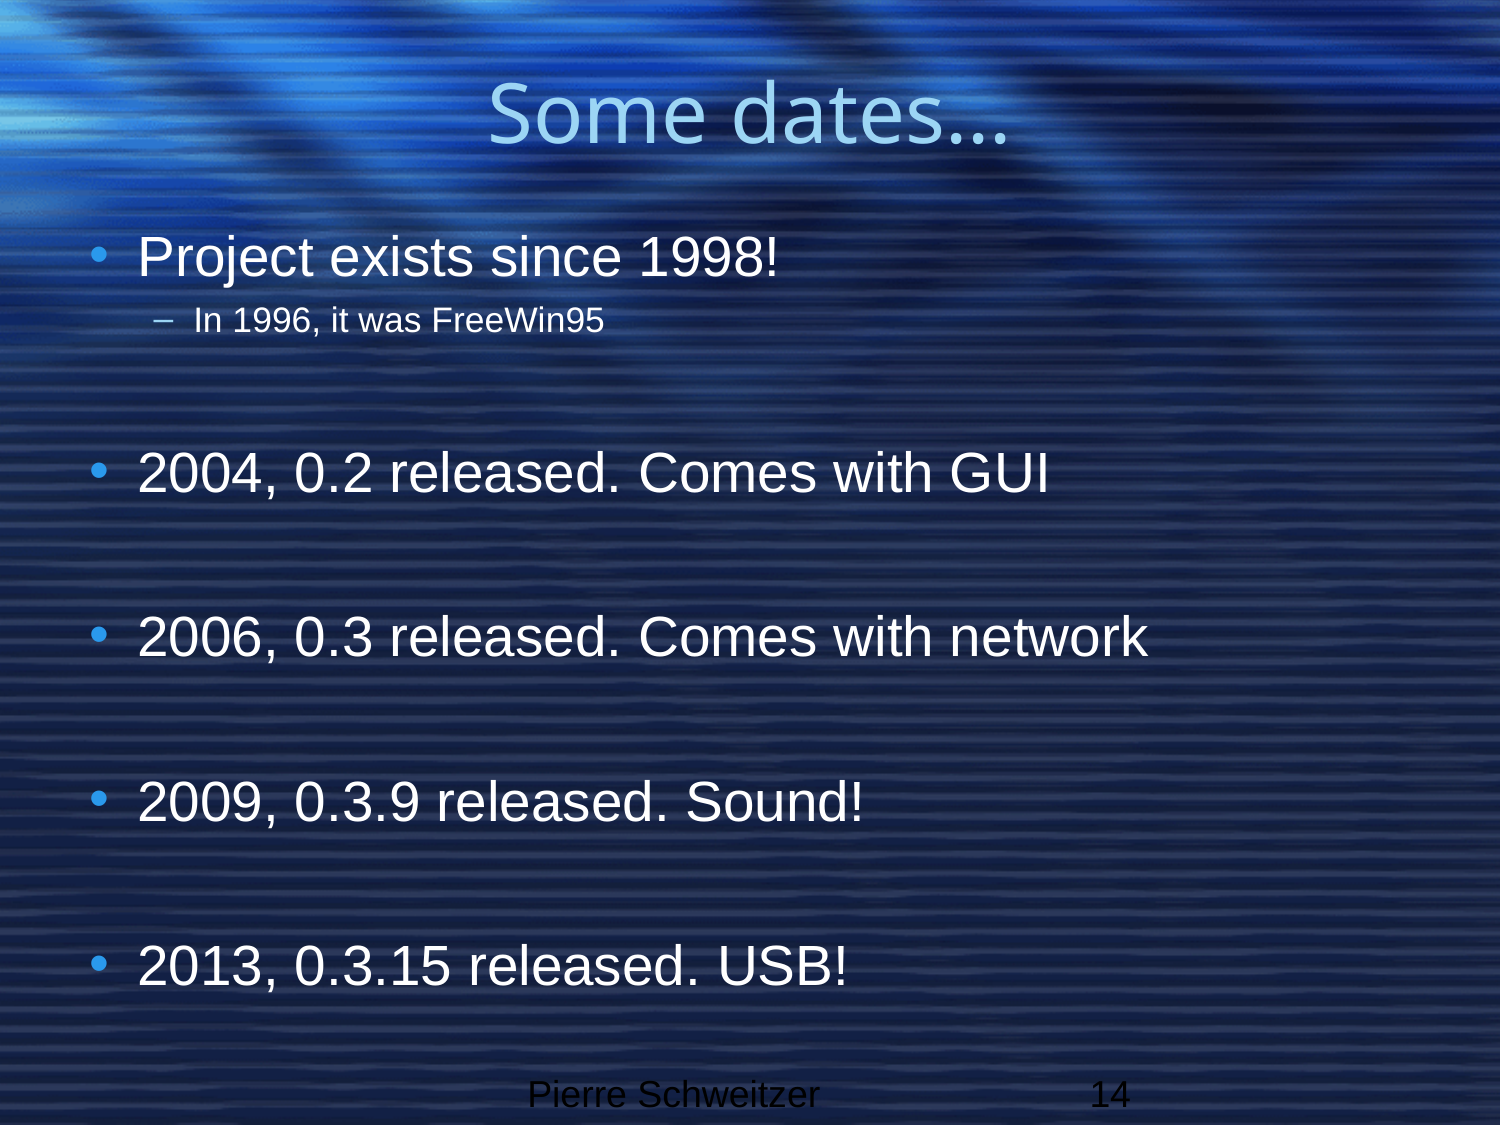

# Some dates...
Project exists since 1998!
In 1996, it was FreeWin95
2004, 0.2 released. Comes with GUI
2006, 0.3 released. Comes with network
2009, 0.3.9 released. Sound!
2013, 0.3.15 released. USB!
Pierre Schweitzer
14